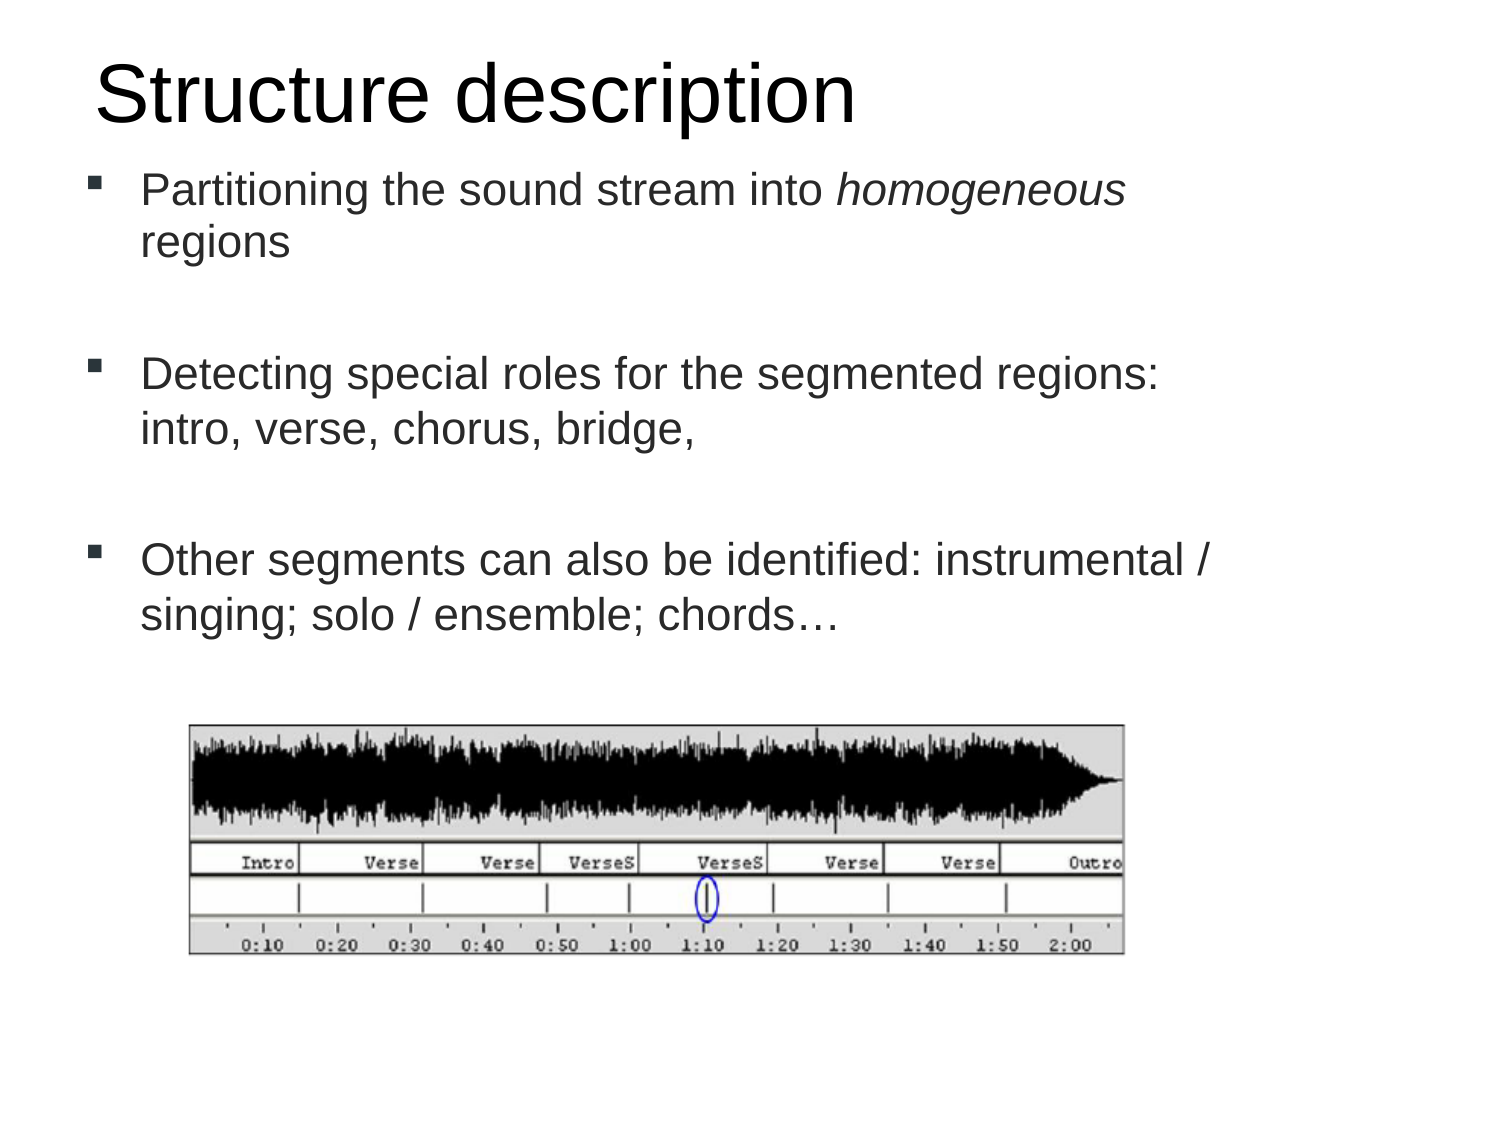

# Structure description
Partitioning the sound stream into homogeneous regions
Detecting special roles for the segmented regions: intro, verse, chorus, bridge,
Other segments can also be identified: instrumental / singing; solo / ensemble; chords…